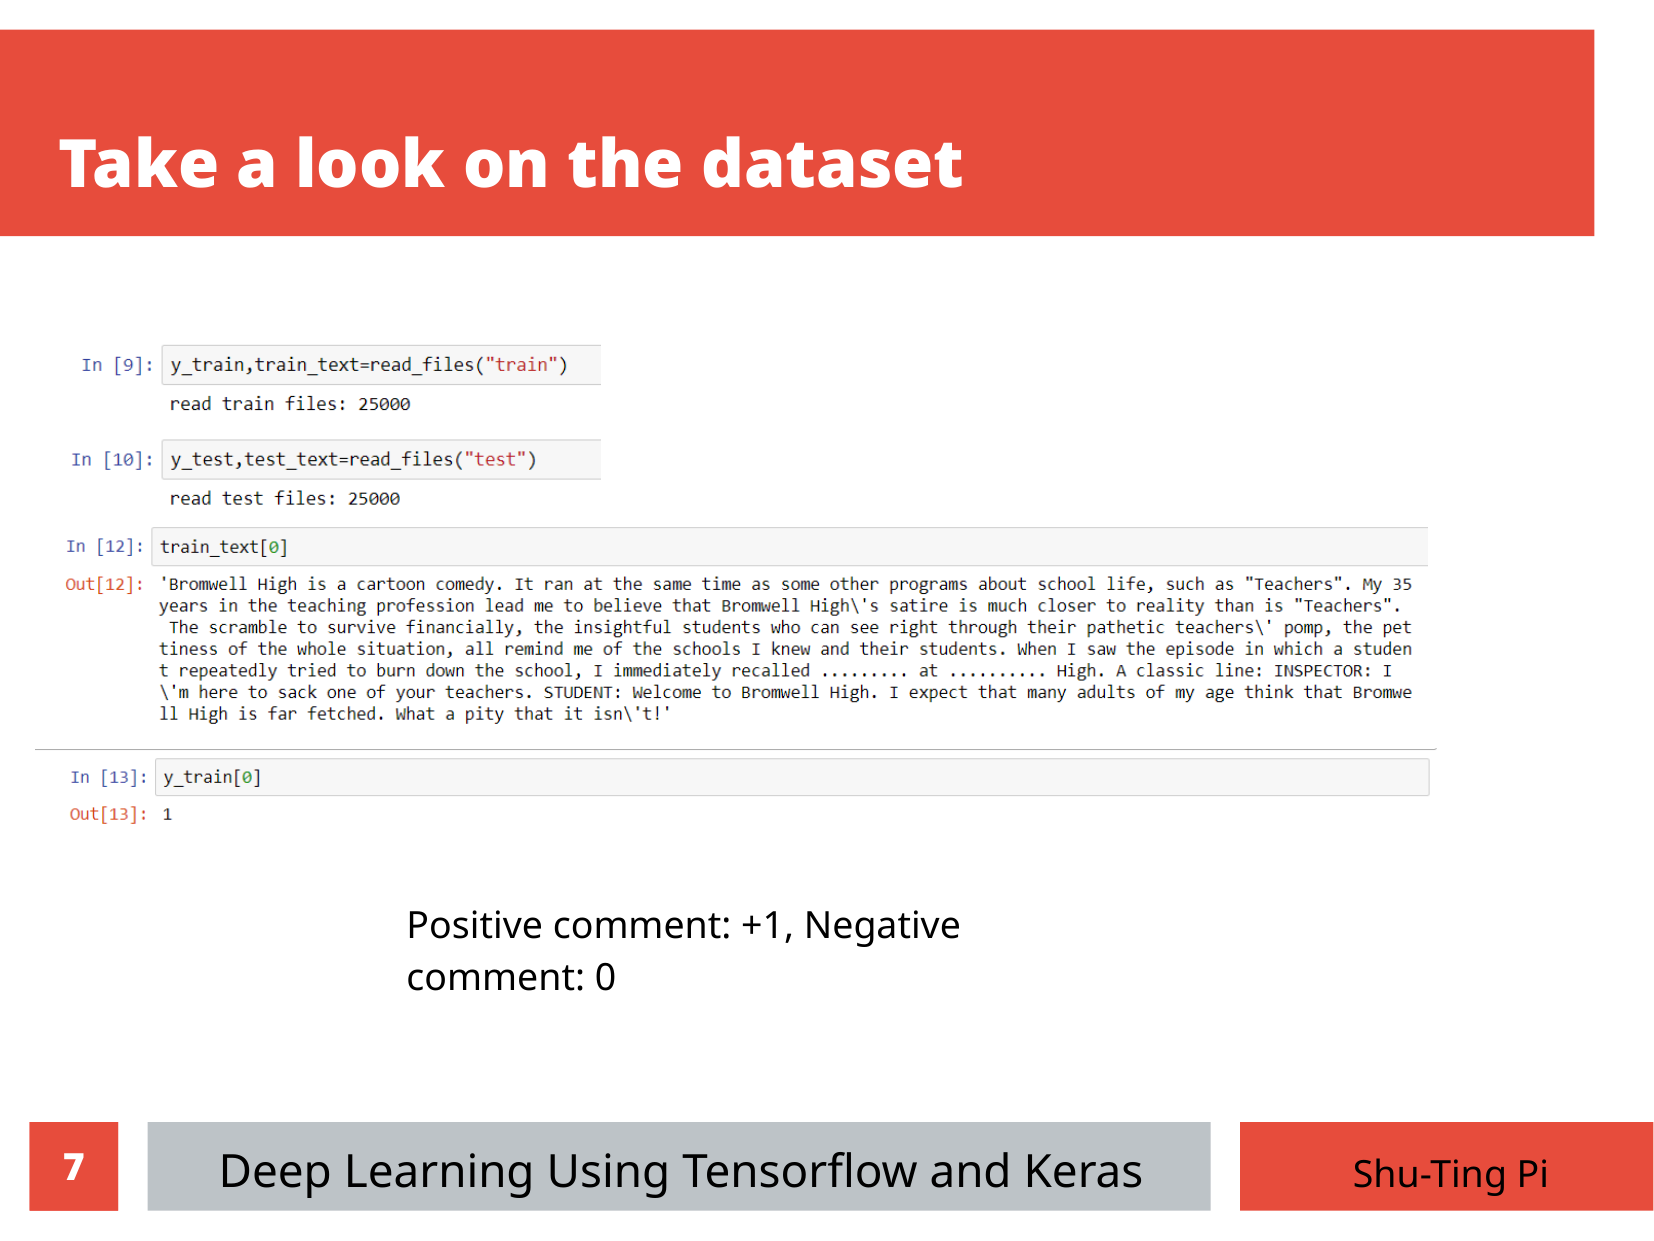

# Take a look on the dataset
Positive comment: +1, Negative comment: 0
7
Deep Learning Using Tensorflow and Keras
Shu-Ting Pi